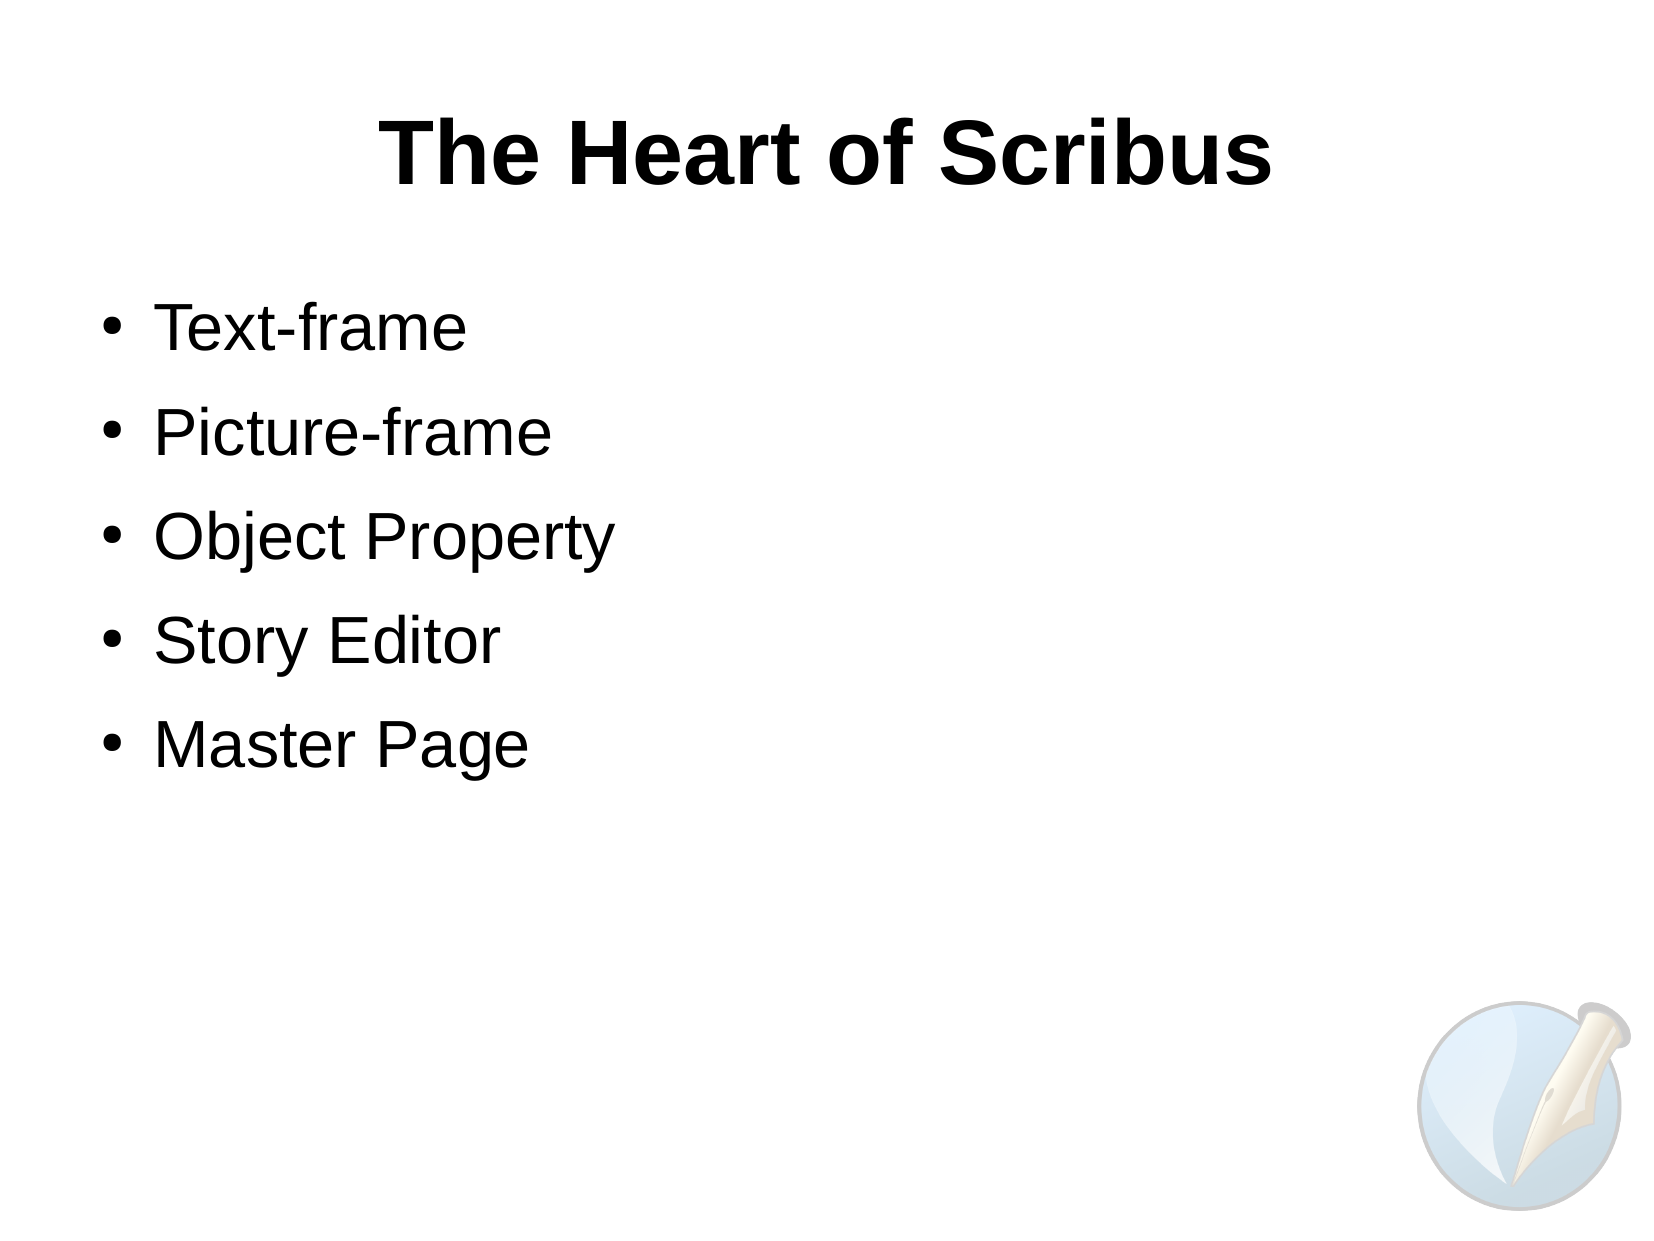

# The Heart of Scribus
Text-frame
Picture-frame
Object Property
Story Editor
Master Page